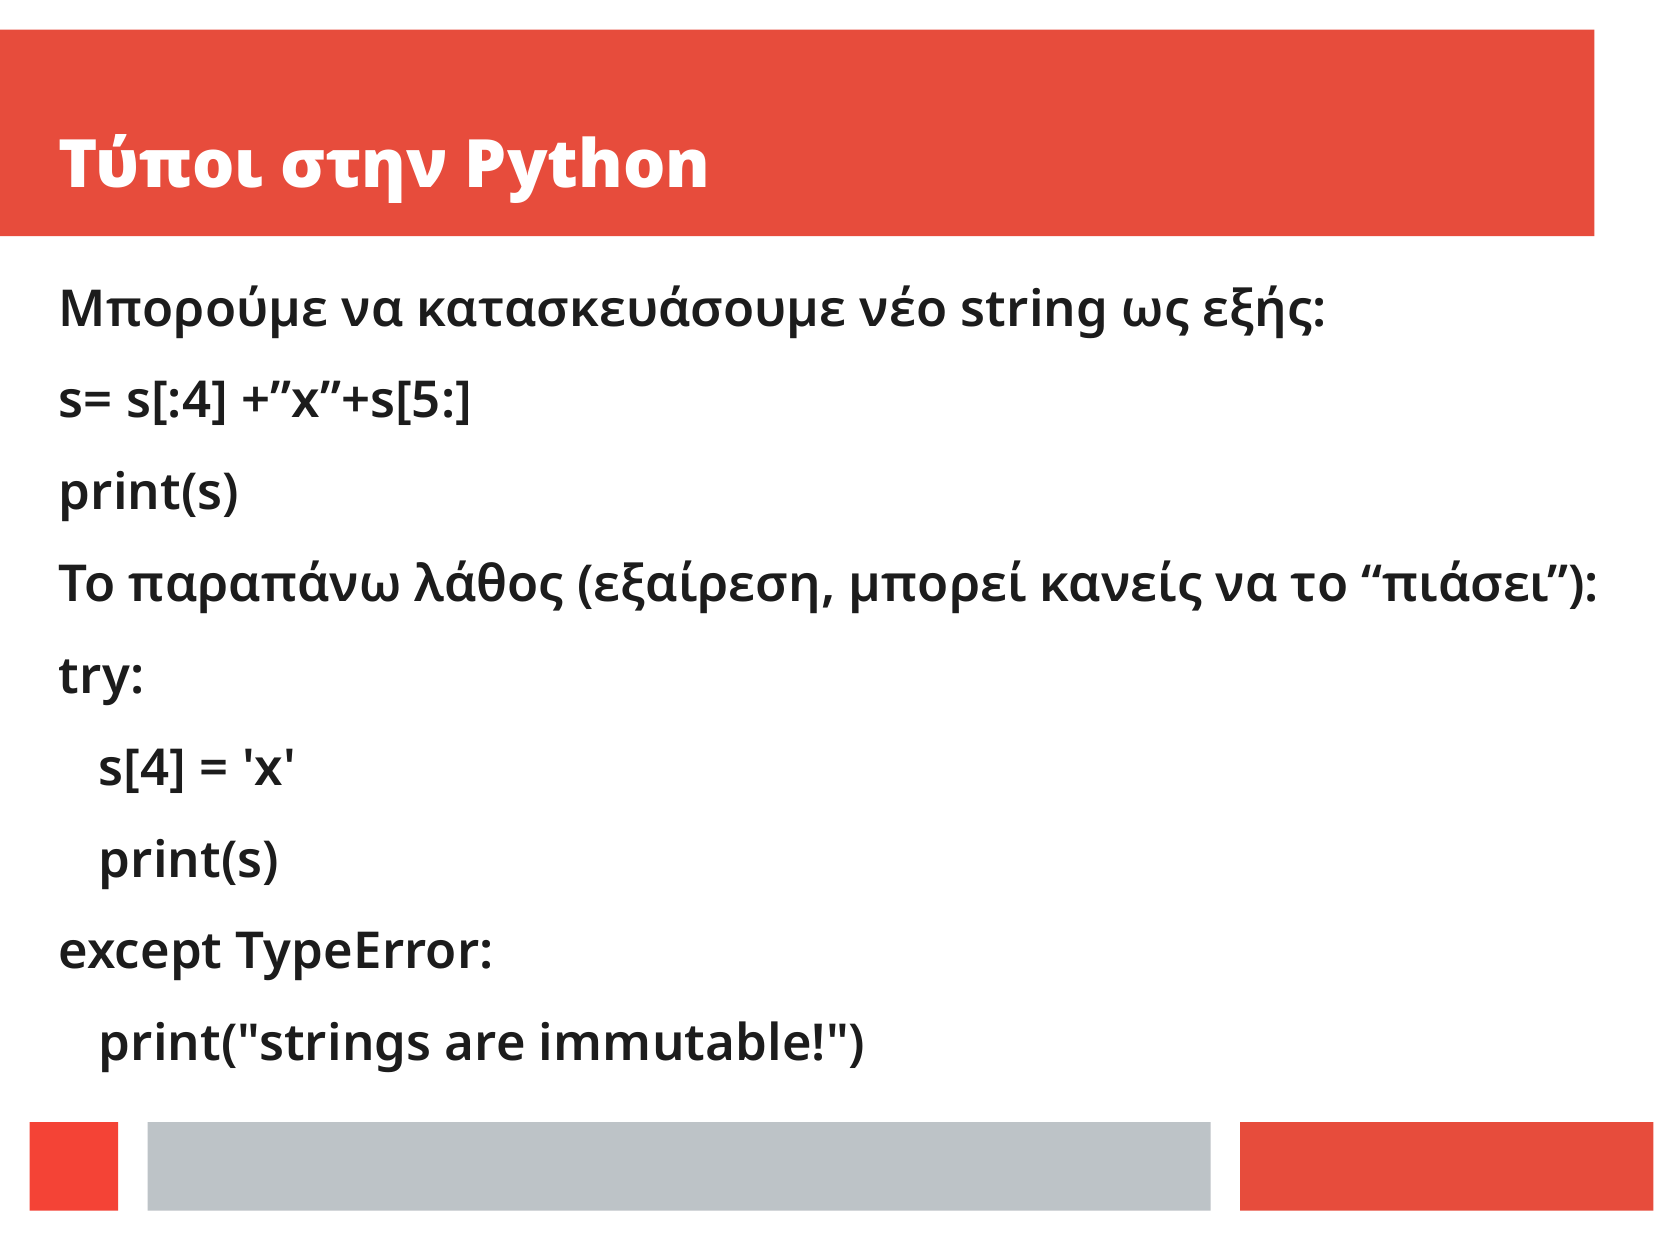

# Τύποι στην Python
Μπορούμε να κατασκευάσουμε νέο string ως εξής:
s= s[:4] +”x”+s[5:]
print(s)
Το παραπάνω λάθος (εξαίρεση, μπορεί κανείς να το “πιάσει”):
try:
 s[4] = 'x'
 print(s)
except TypeError:
 print("strings are immutable!")